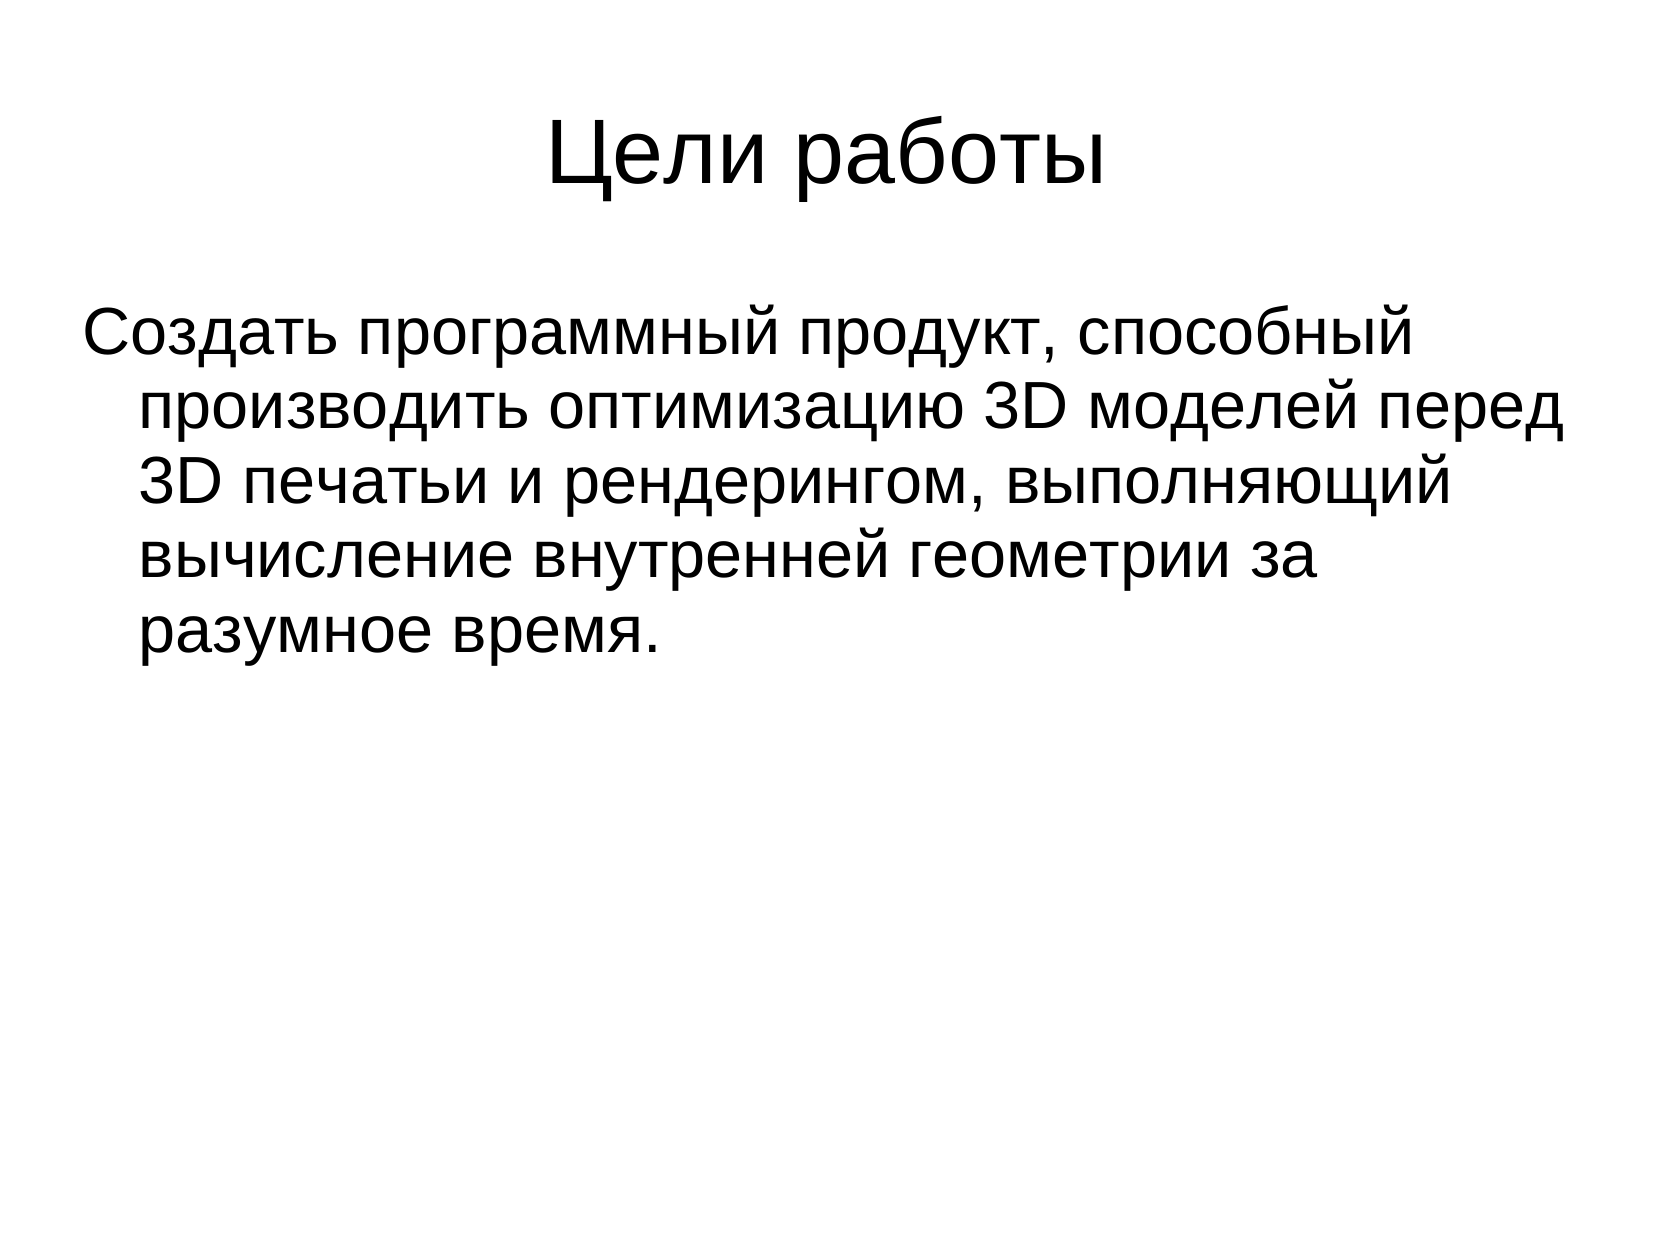

# Цели работы
Создать программный продукт, способный производить оптимизацию 3D моделей перед 3D печатьи и рендерингом, выполняющий вычисление внутренней геометрии за разумное время.